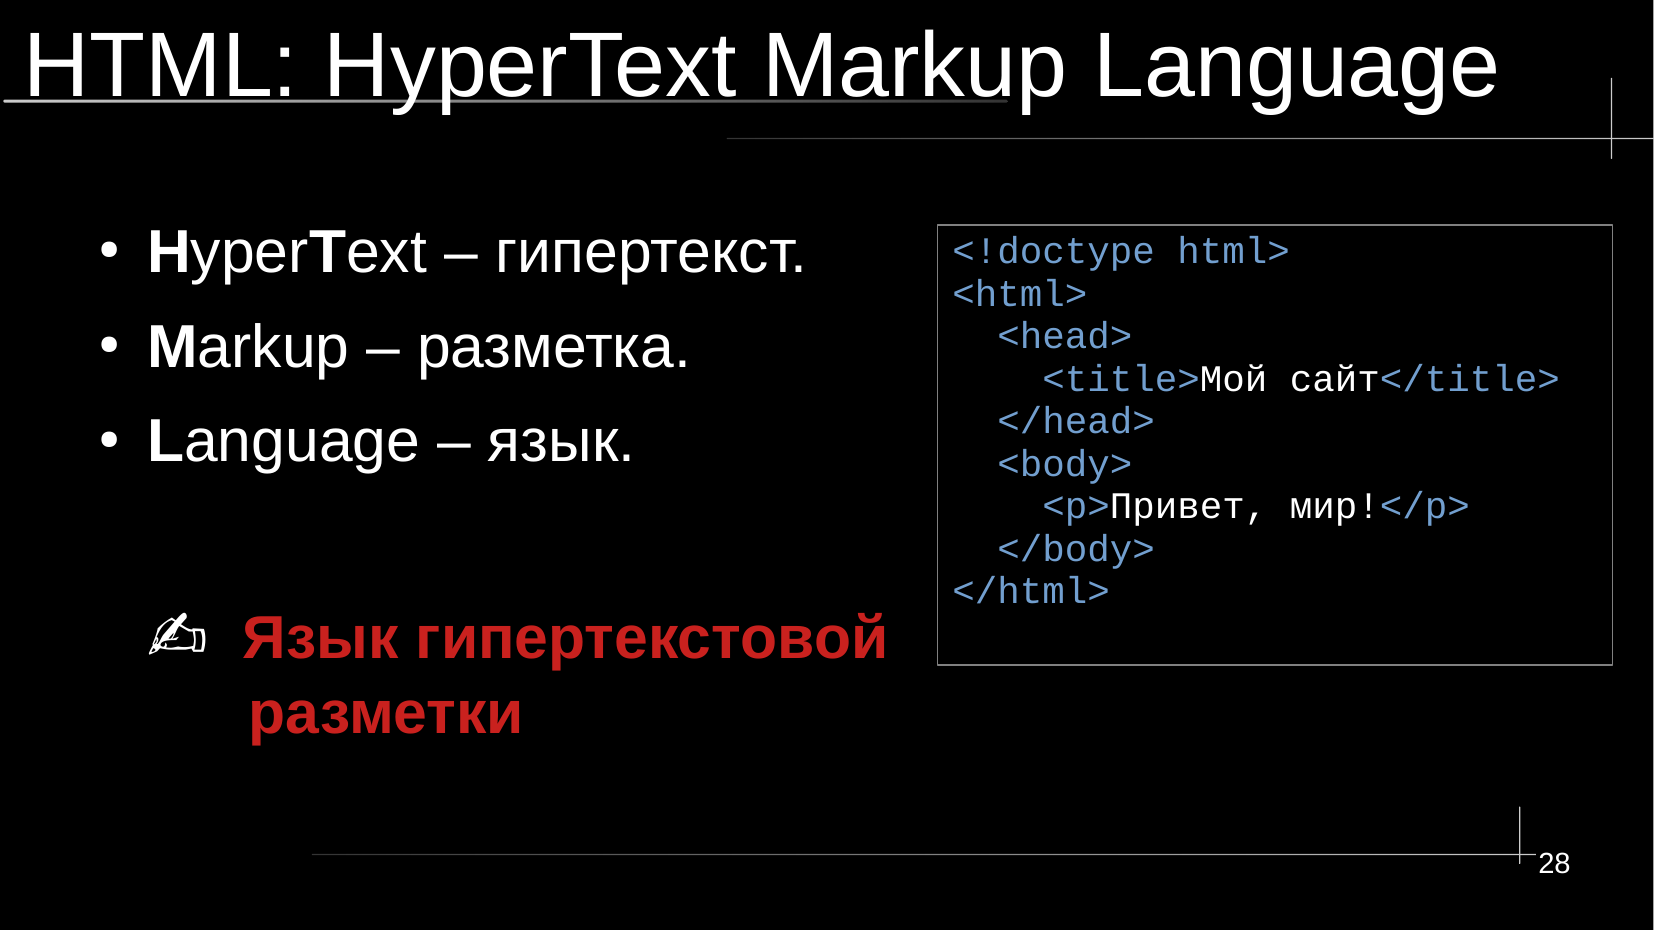

# HTML: HyperText Markup Language
HyperText – гипертекст.
Markup – разметка.
Language – язык.
✍ Язык гипертекстовой
 разметки
<!doctype html>
<html>
 <head>
 <title>Мой сайт</title>
 </head>
 <body>
 <p>Привет, мир!</p>
 </body>
</html>
28